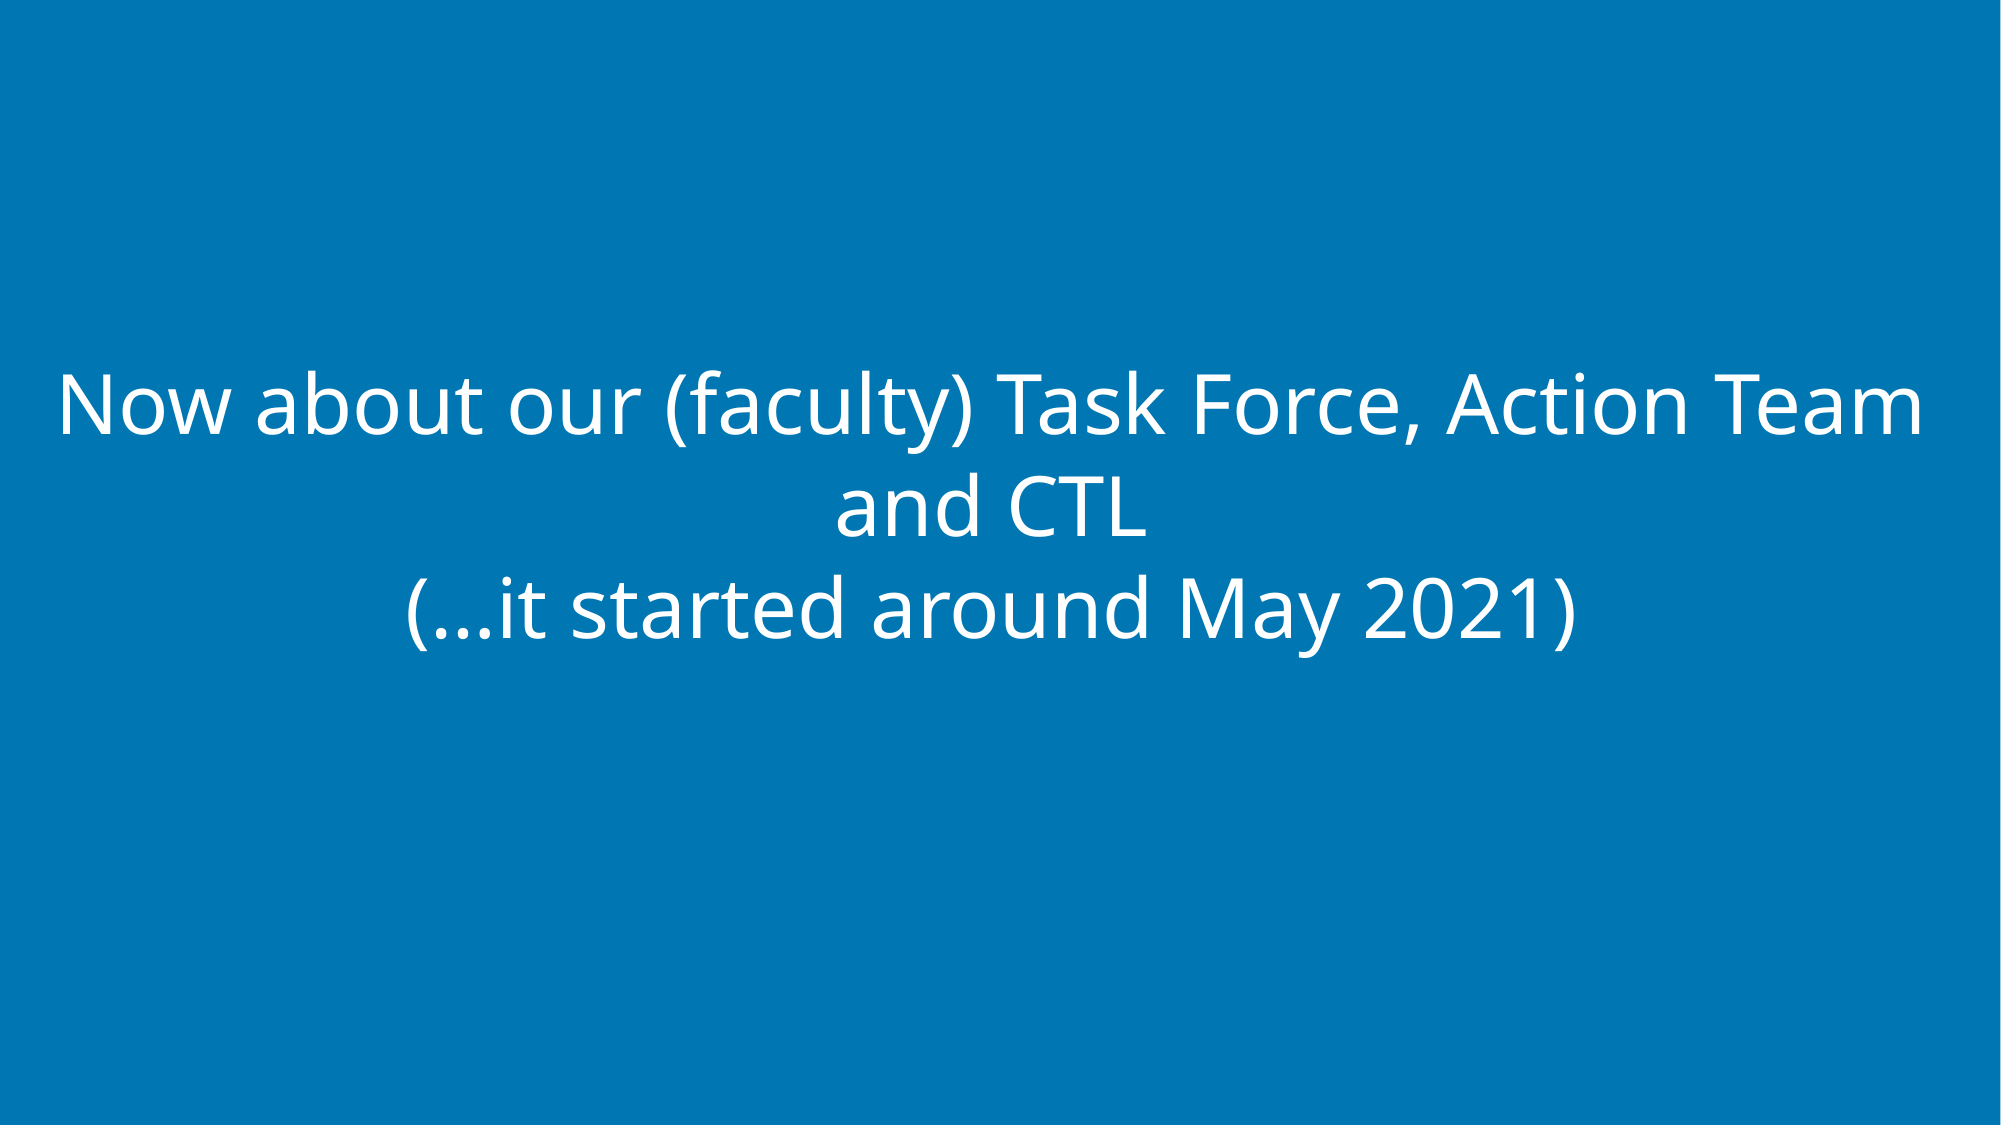

# Now about our (faculty) Task Force, Action Team and CTL
(…it started around May 2021)